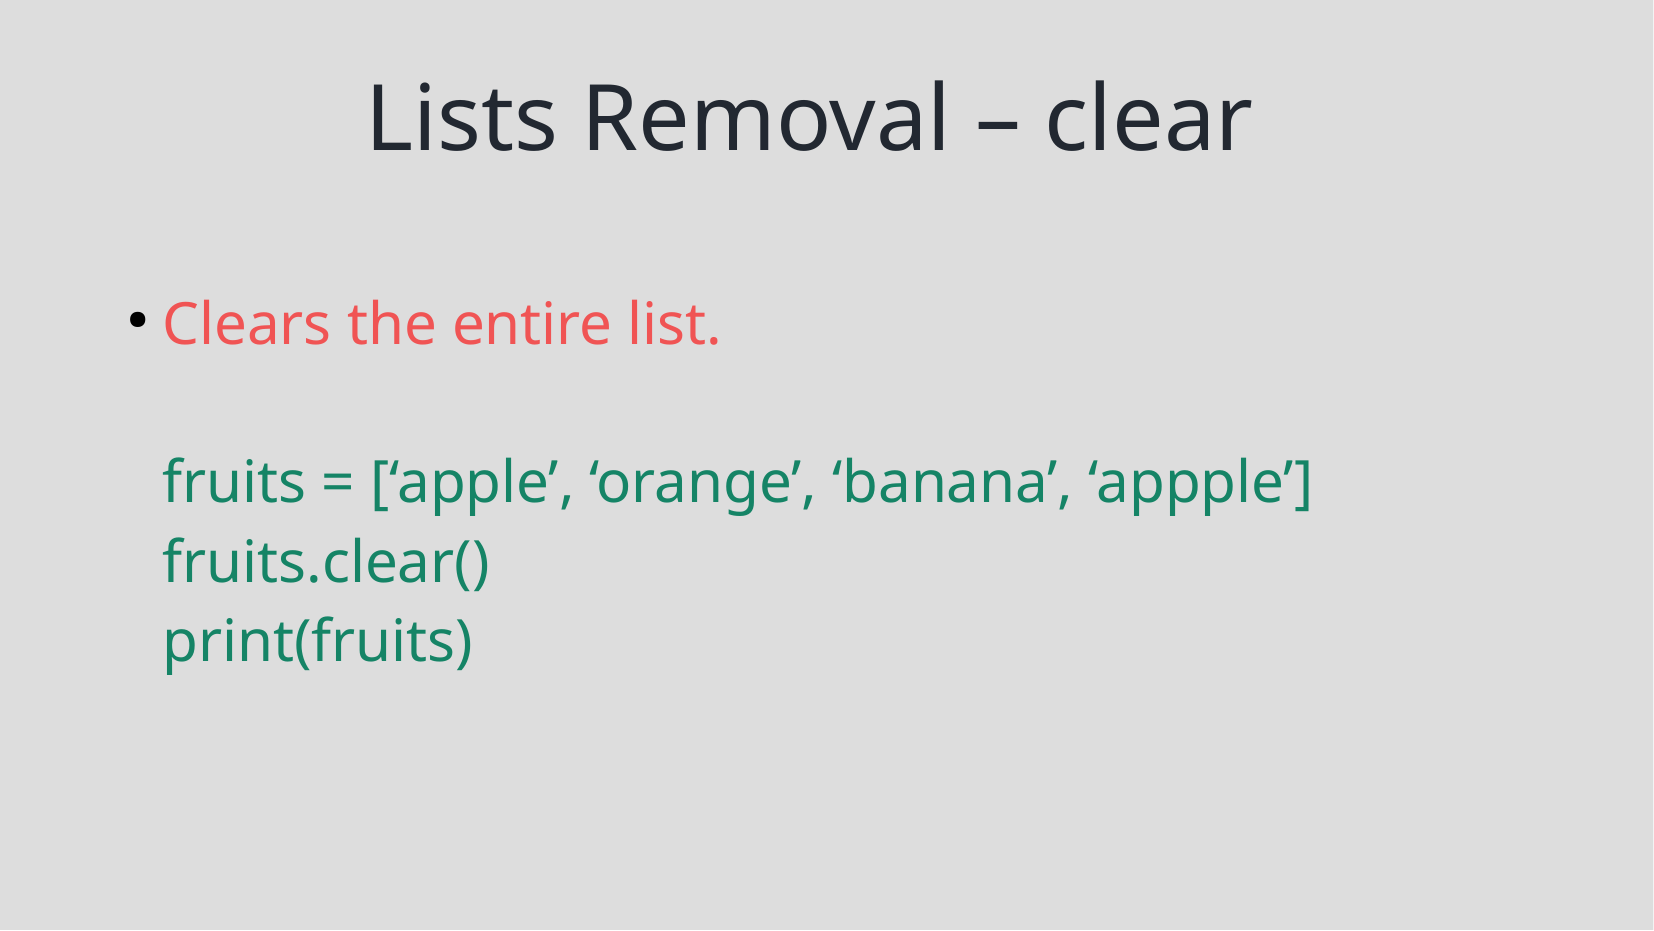

# Lists Removal – clear
Clears the entire list.
fruits = [‘apple’, ‘orange’, ‘banana’, ‘appple’]
fruits.clear()
print(fruits)